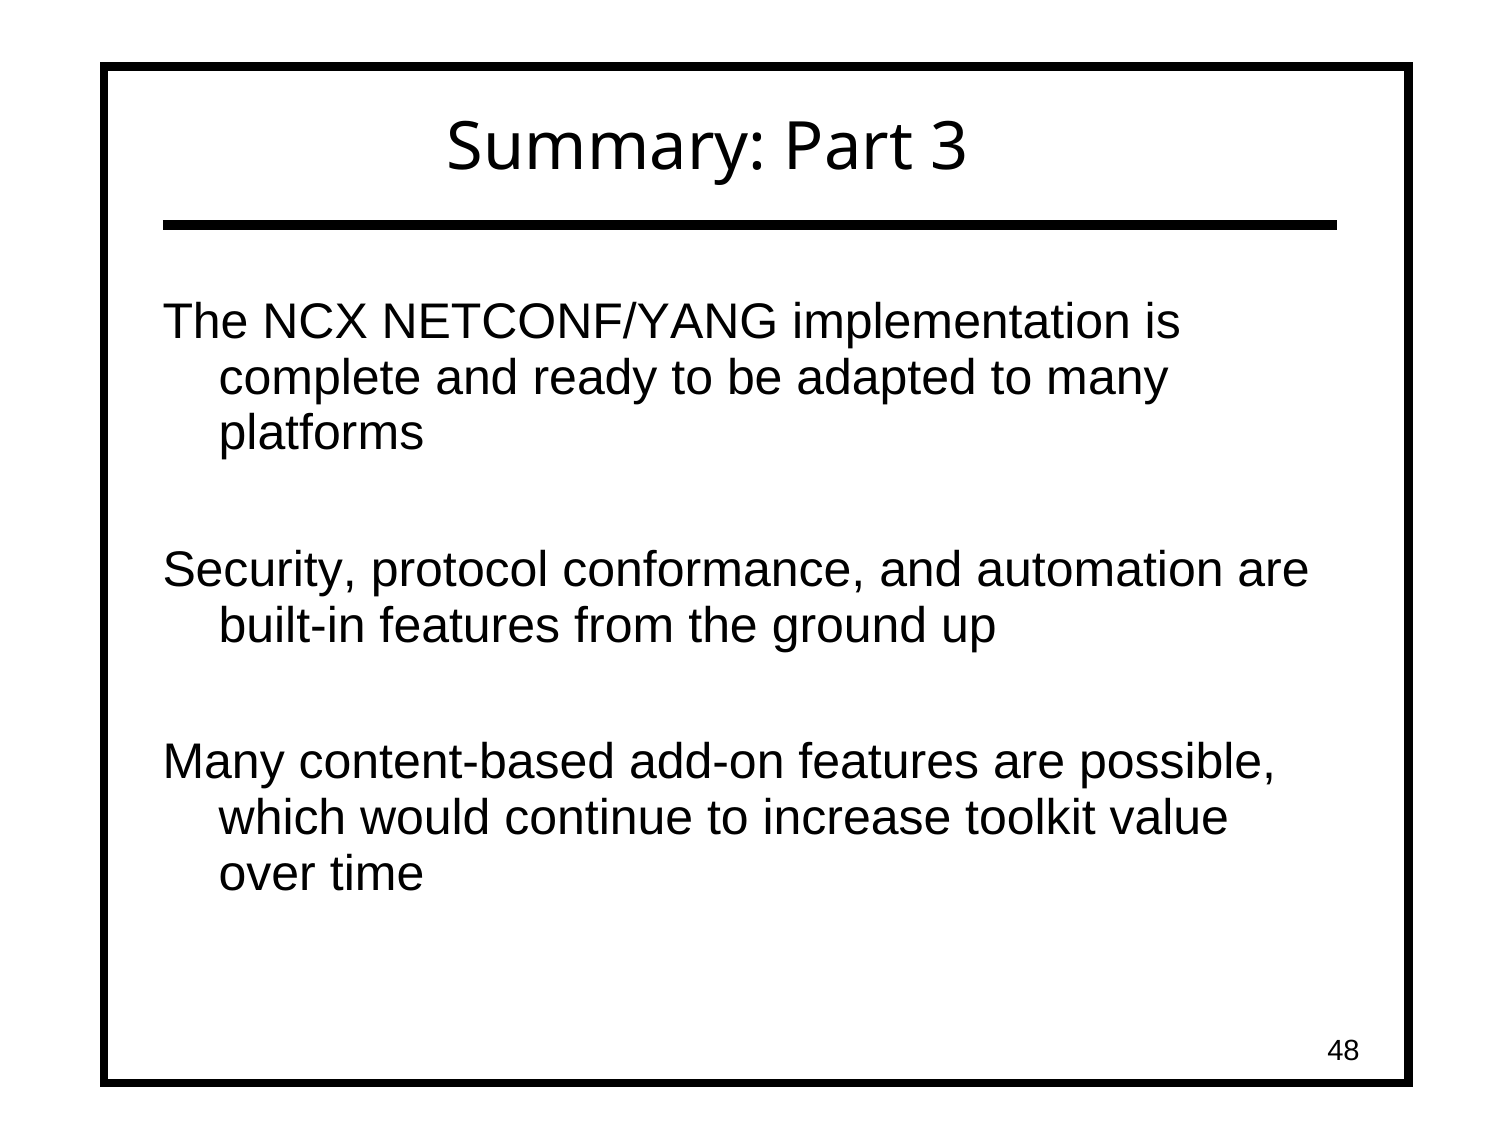

# Summary: Part 3
The NCX NETCONF/YANG implementation is complete and ready to be adapted to many platforms
Security, protocol conformance, and automation are built-in features from the ground up
Many content-based add-on features are possible, which would continue to increase toolkit value over time
48